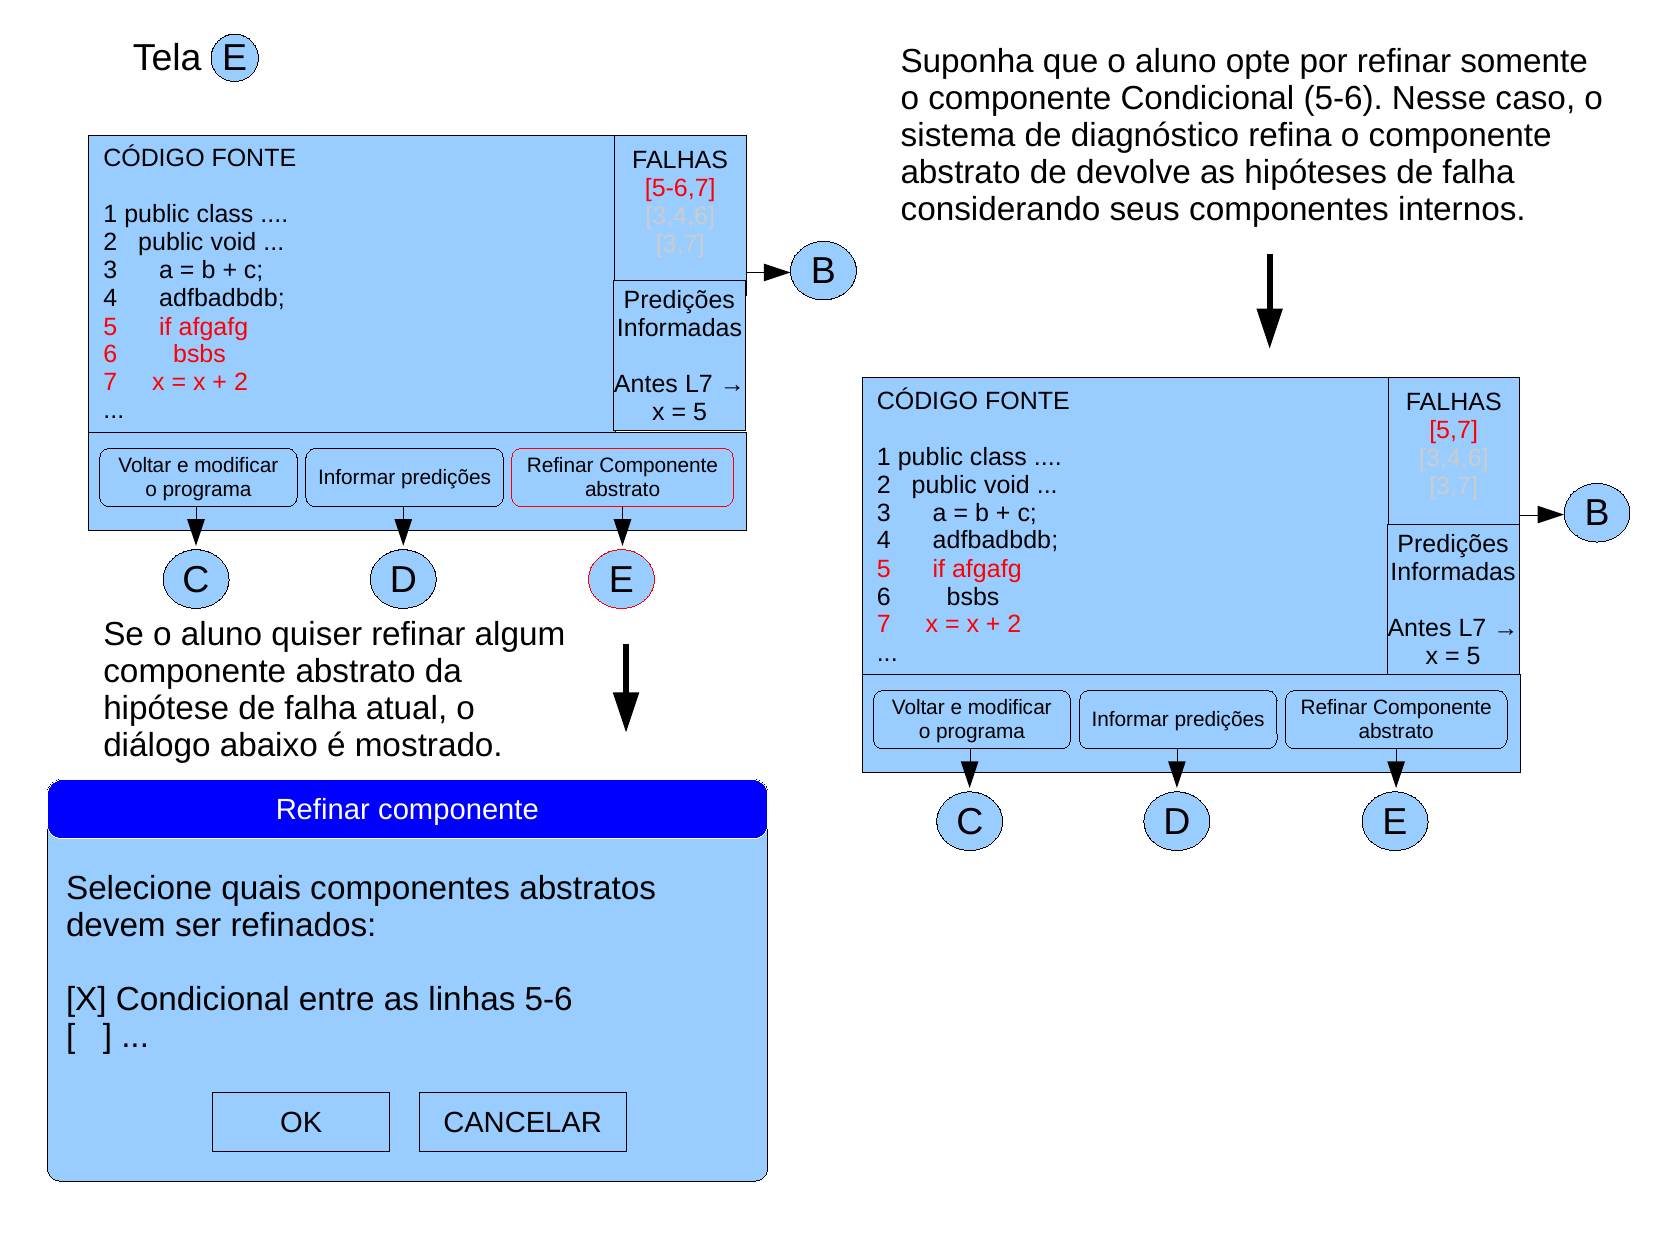

Tela
E
Suponha que o aluno opte por refinar somente o componente Condicional (5-6). Nesse caso, o sistema de diagnóstico refina o componente abstrato de devolve as hipóteses de falha considerando seus componentes internos.
CÓDIGO FONTE
1 public class ....
2 public void ...
3 a = b + c;
4 adfbadbdb;
5 if afgafg
6 bsbs
7 x = x + 2
...
FALHAS
[5-6,7]
[3,4,6]
[3,7]
B
Predições
Informadas
Antes L7 →
x = 5
CÓDIGO FONTE
1 public class ....
2 public void ...
3 a = b + c;
4 adfbadbdb;
5 if afgafg
6 bsbs
7 x = x + 2
...
FALHAS
[5,7]
[3,4,6]
[3,7]
Voltar e modificar
o programa
Informar predições
Refinar Componente
abstrato
B
Predições
Informadas
Antes L7 →
x = 5
C
D
E
Se o aluno quiser refinar algum componente abstrato da hipótese de falha atual, o diálogo abaixo é mostrado.
Voltar e modificar
o programa
Informar predições
Refinar Componente
abstrato
Selecione quais componentes abstratos
devem ser refinados:
[X] Condicional entre as linhas 5-6
[ ] ...
Refinar componente
C
D
E
OK
CANCELAR